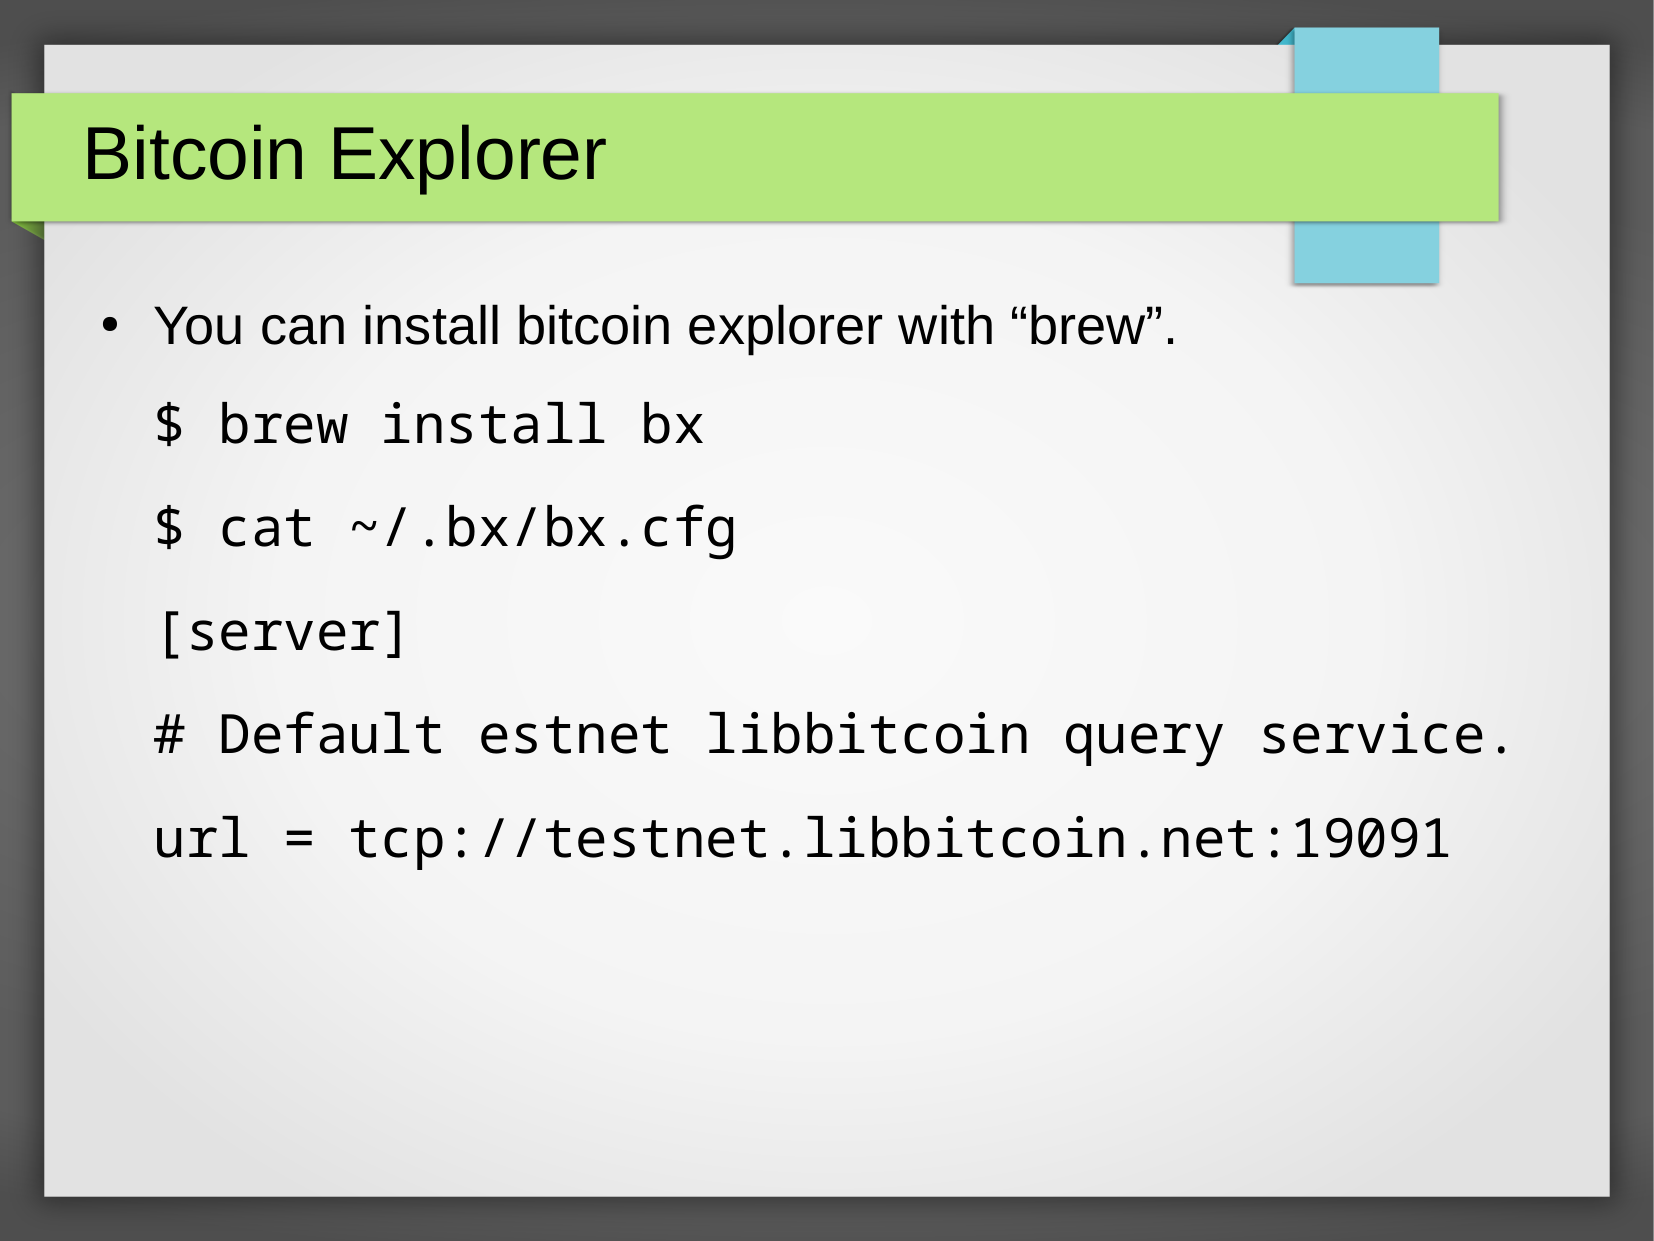

# Bitcoin Explorer
You can install bitcoin explorer with “brew”.
$ brew install bx
$ cat ~/.bx/bx.cfg
[server]
# Default estnet libbitcoin query service.
url = tcp://testnet.libbitcoin.net:19091